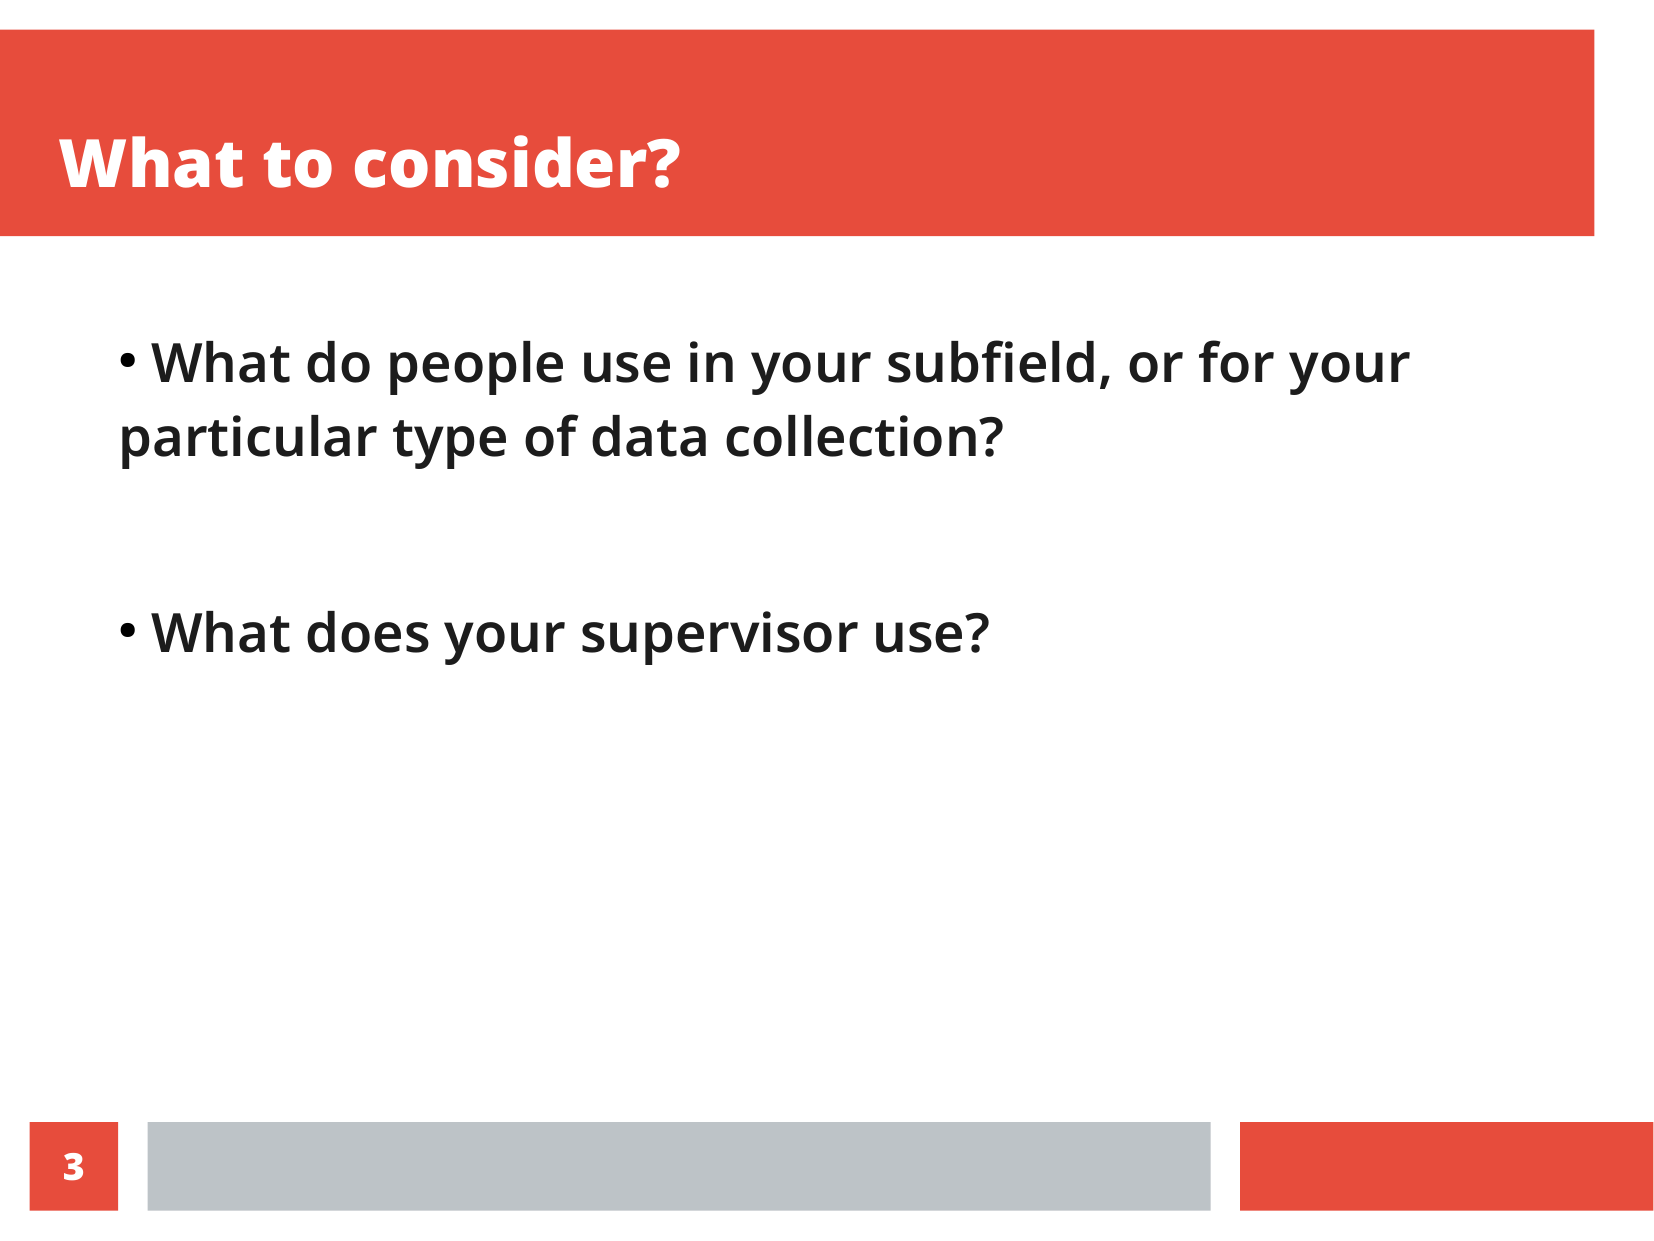

# What to consider?
 What do people use in your subfield, or for your particular type of data collection?
 What does your supervisor use?
3